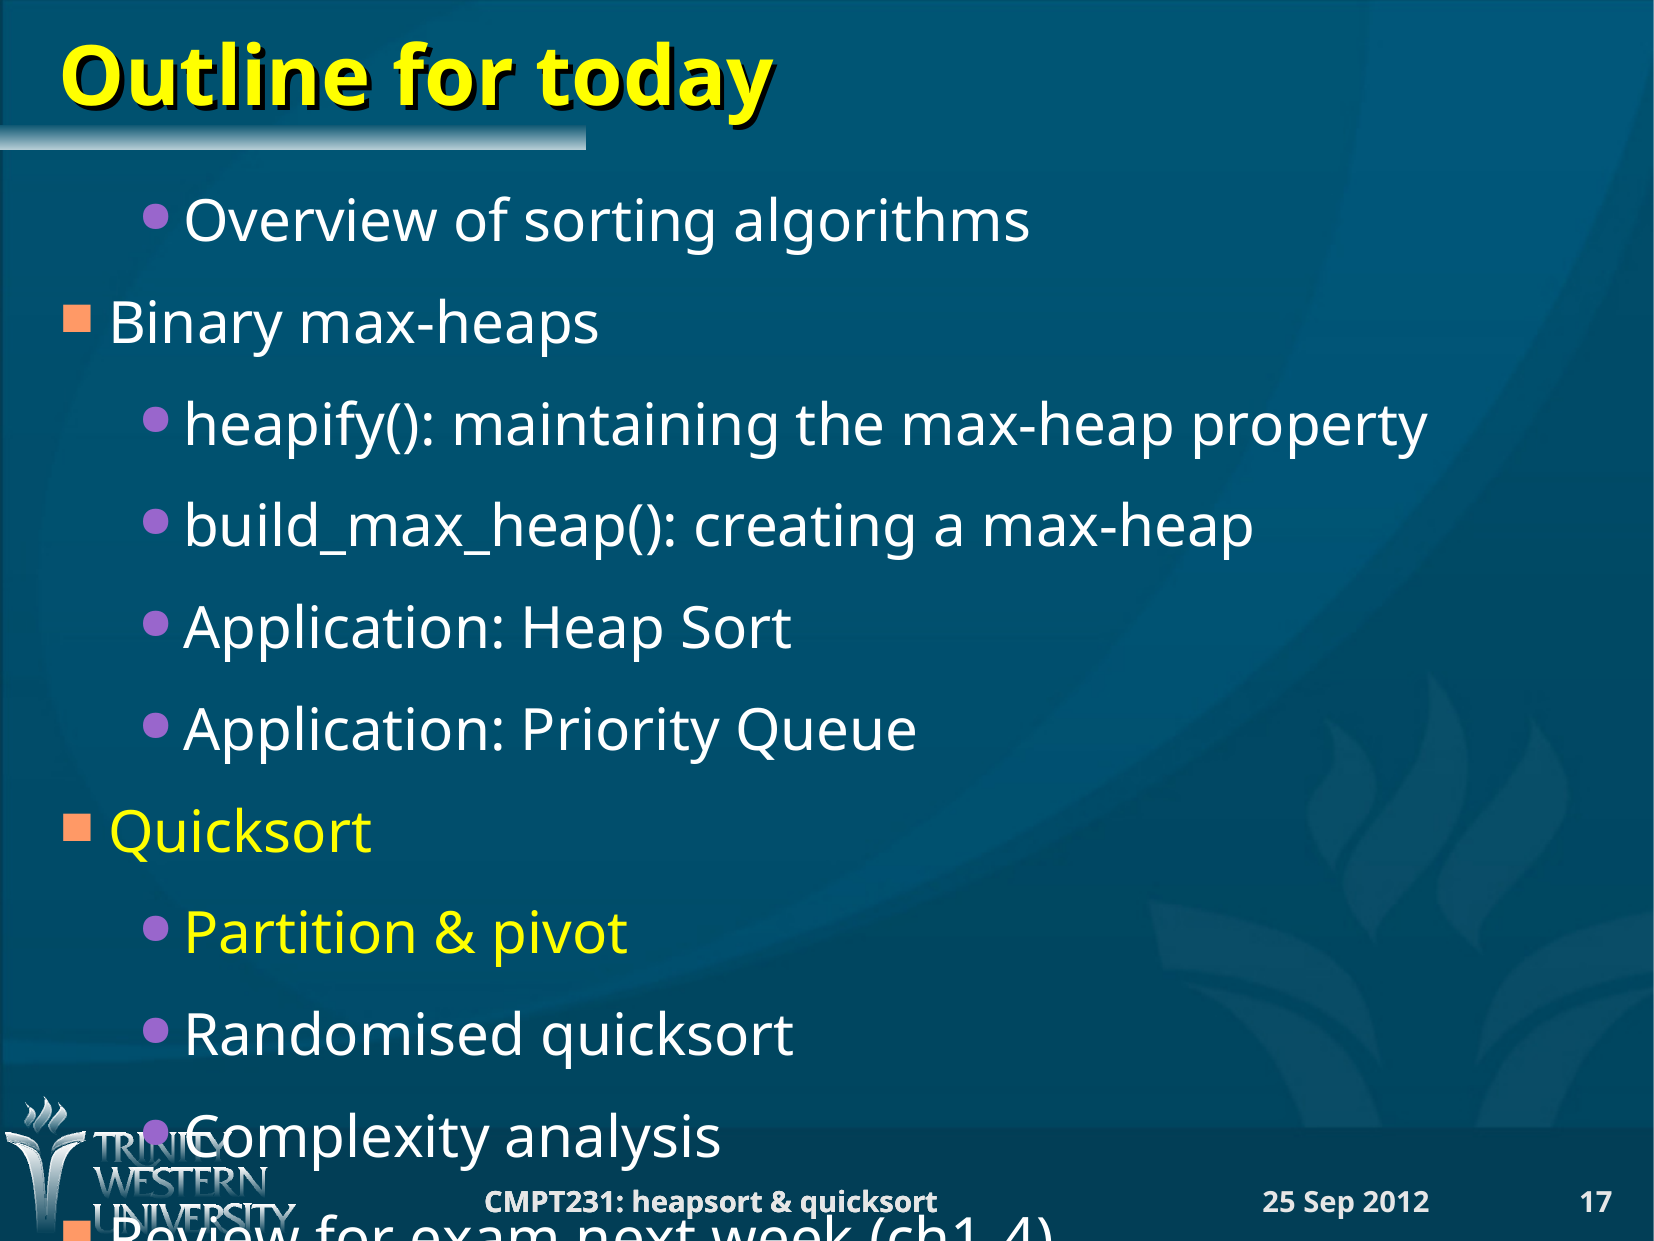

# Outline for today
Overview of sorting algorithms
Binary max-heaps
heapify(): maintaining the max-heap property
build_max_heap(): creating a max-heap
Application: Heap Sort
Application: Priority Queue
Quicksort
Partition & pivot
Randomised quicksort
Complexity analysis
Review for exam next week (ch1-4)
CMPT231: heapsort & quicksort
25 Sep 2012
17